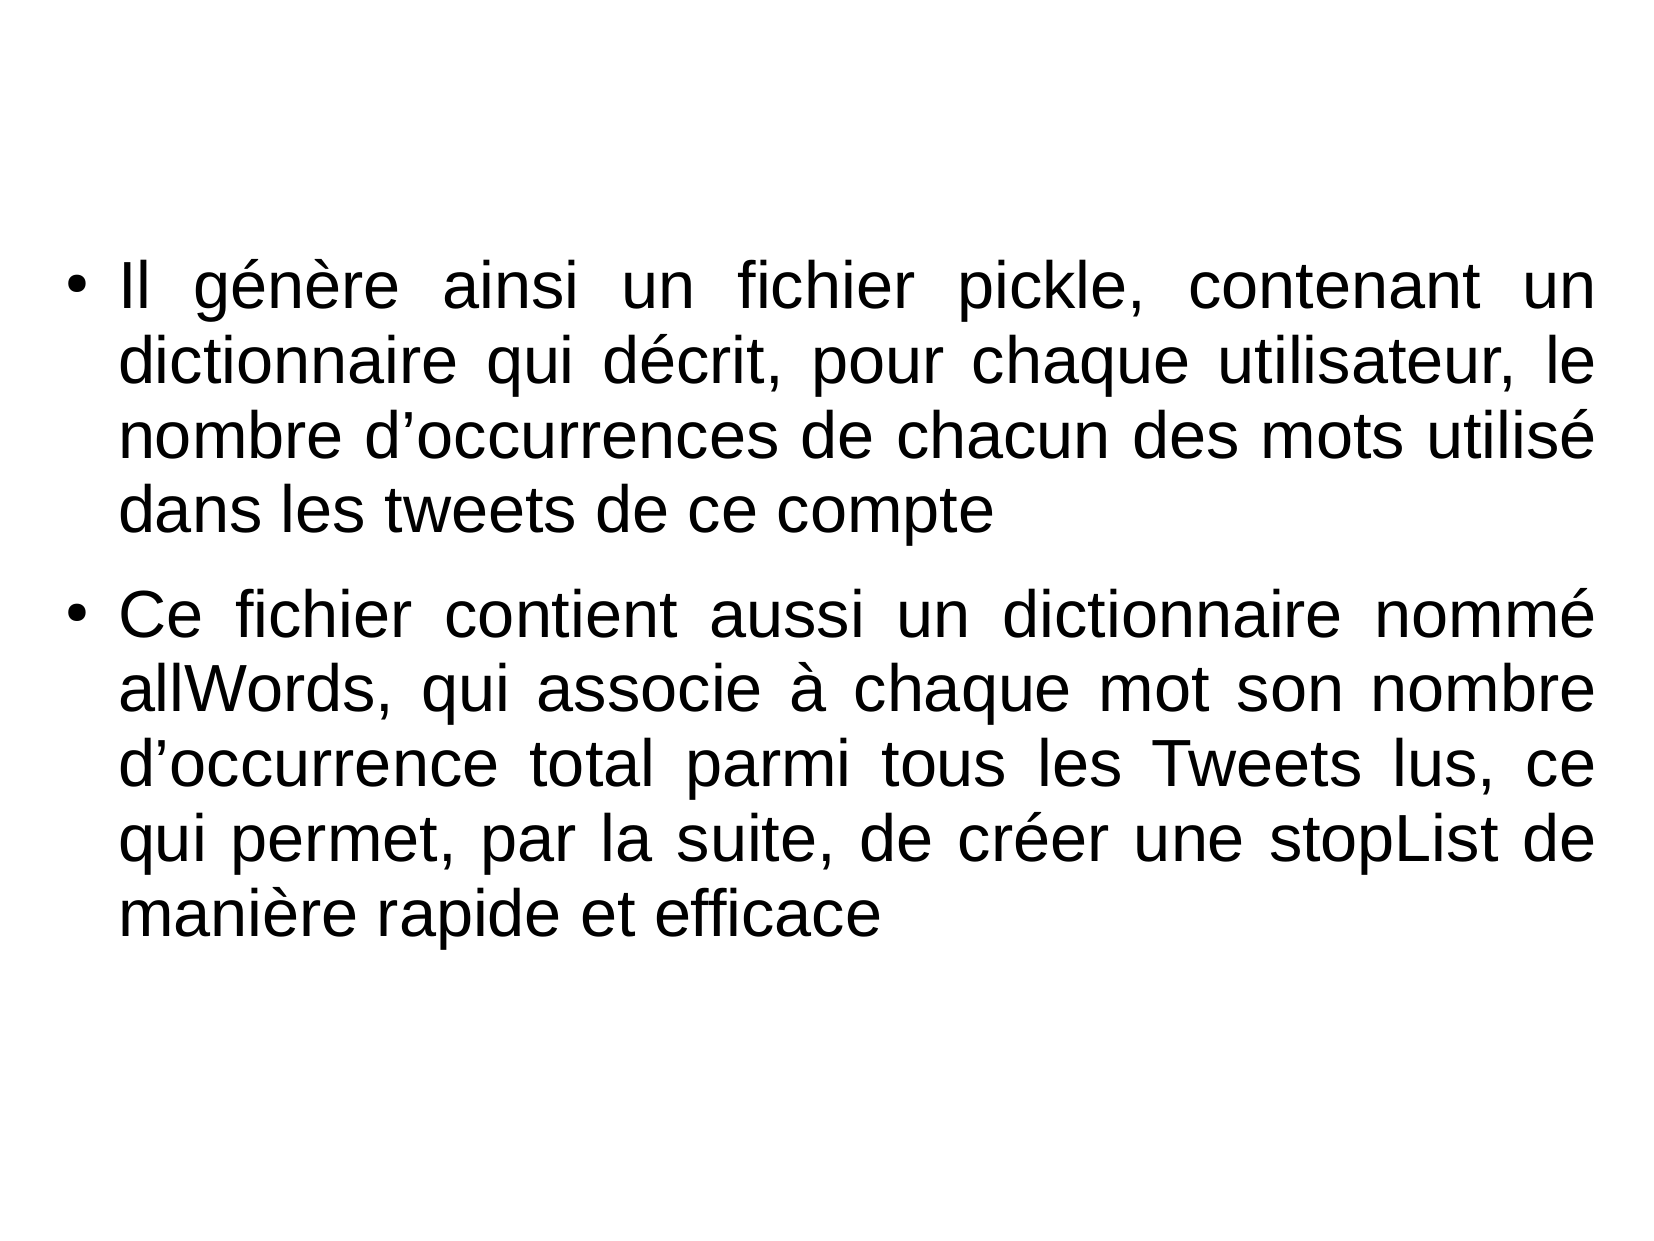

Il génère ainsi un fichier pickle, contenant un dictionnaire qui décrit, pour chaque utilisateur, le nombre d’occurrences de chacun des mots utilisé dans les tweets de ce compte
Ce fichier contient aussi un dictionnaire nommé allWords, qui associe à chaque mot son nombre d’occurrence total parmi tous les Tweets lus, ce qui permet, par la suite, de créer une stopList de manière rapide et efficace